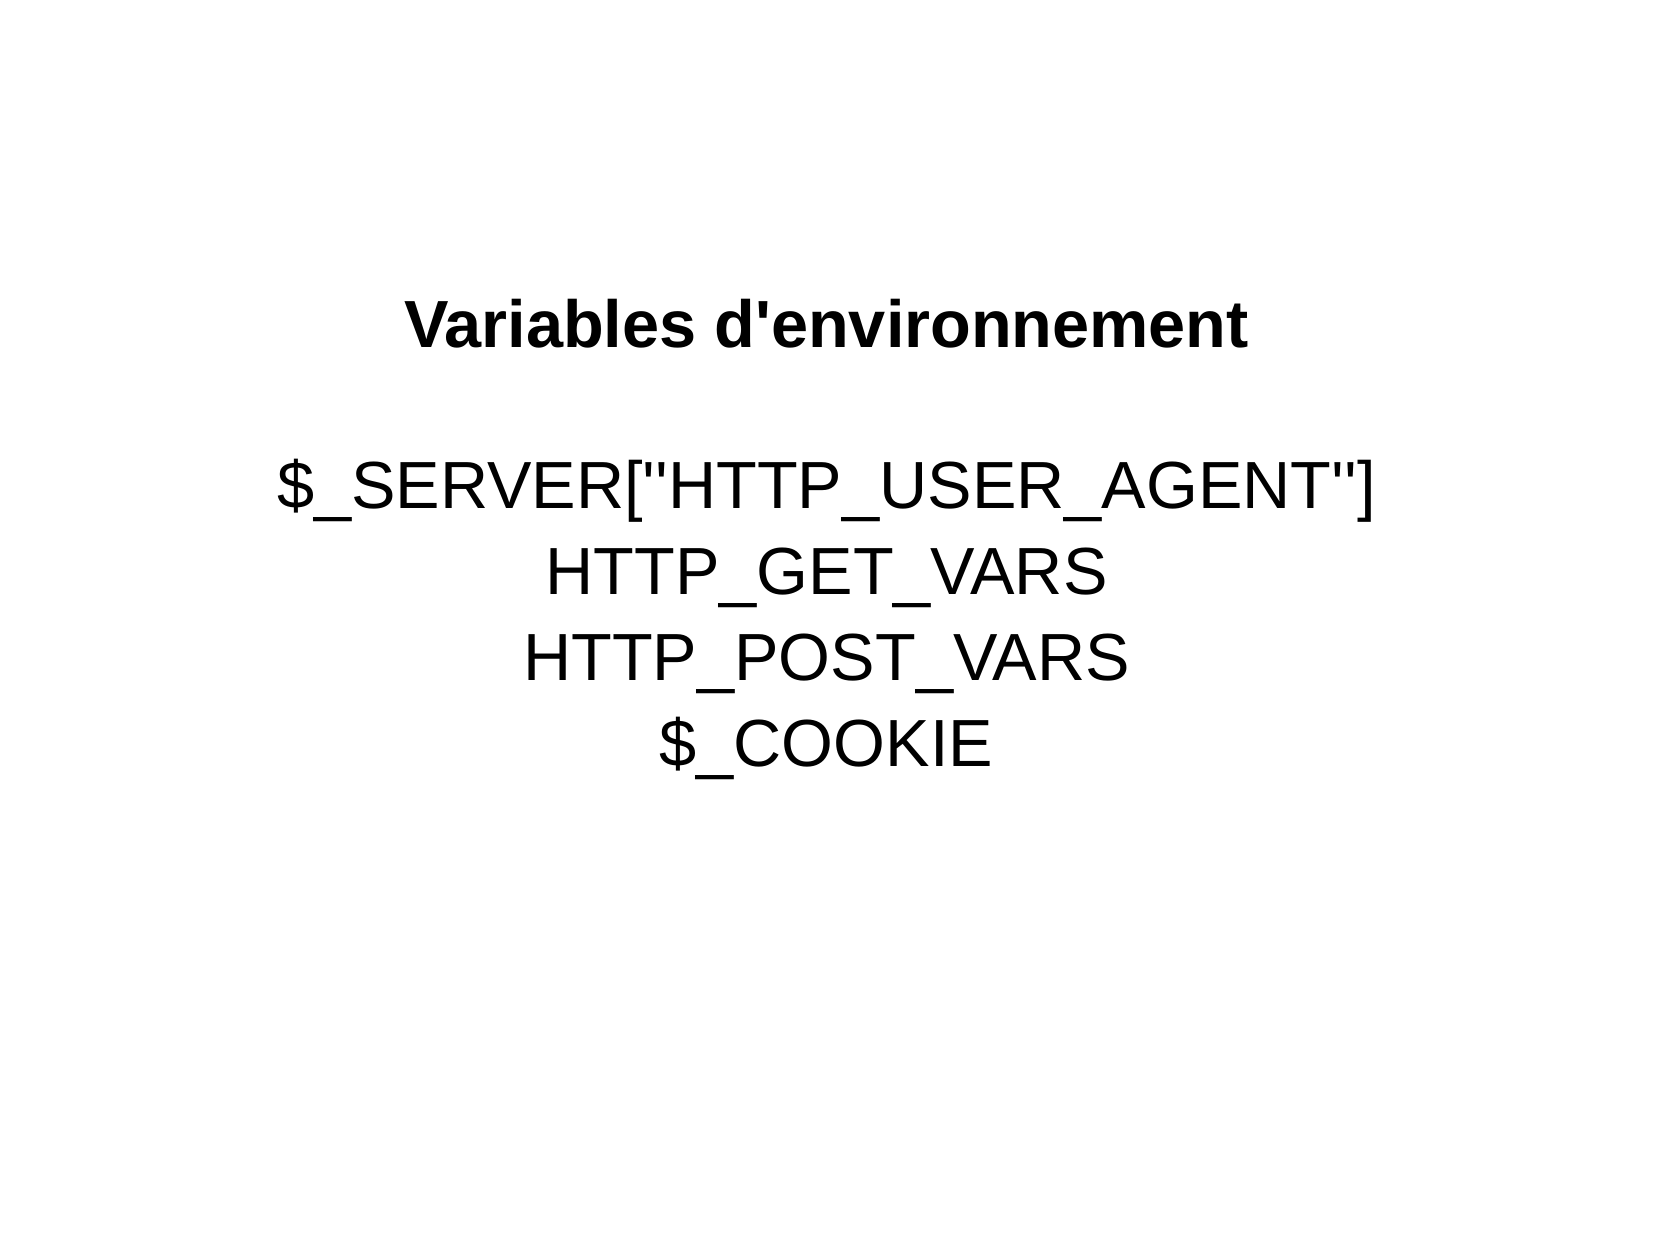

# Variables d'environnement
$_SERVER[''HTTP_USER_AGENT'']
HTTP_GET_VARS
HTTP_POST_VARS
$_COOKIE